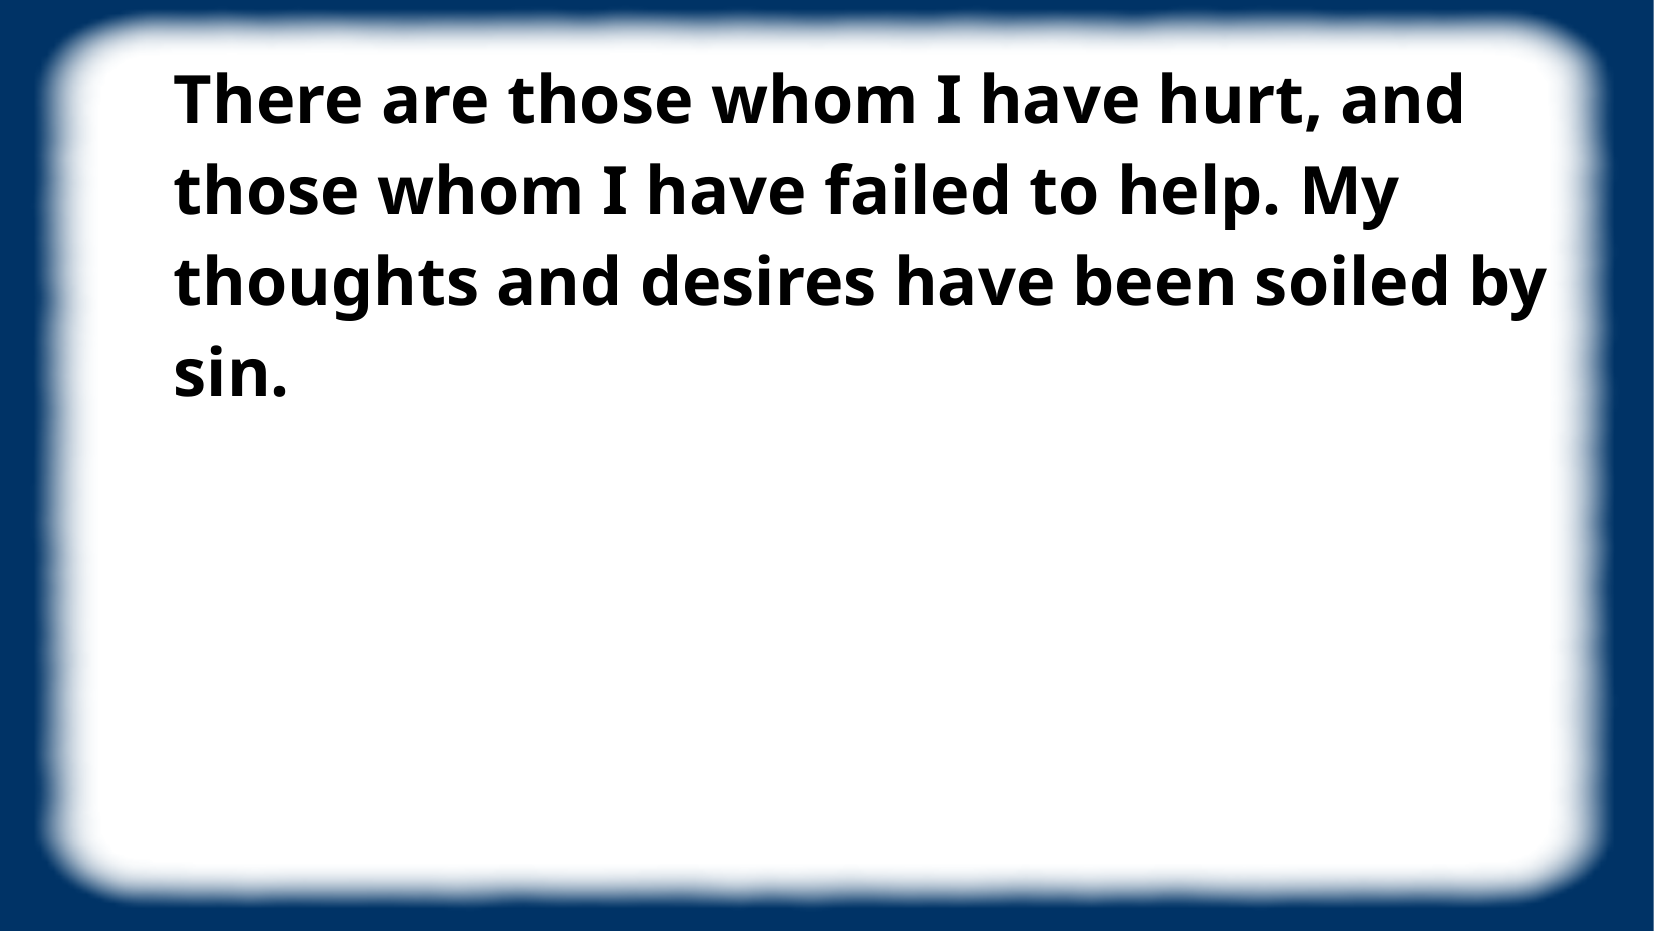

There are those whom I have hurt, and
 those whom I have failed to help. My
 thoughts and desires have been soiled by
 sin.